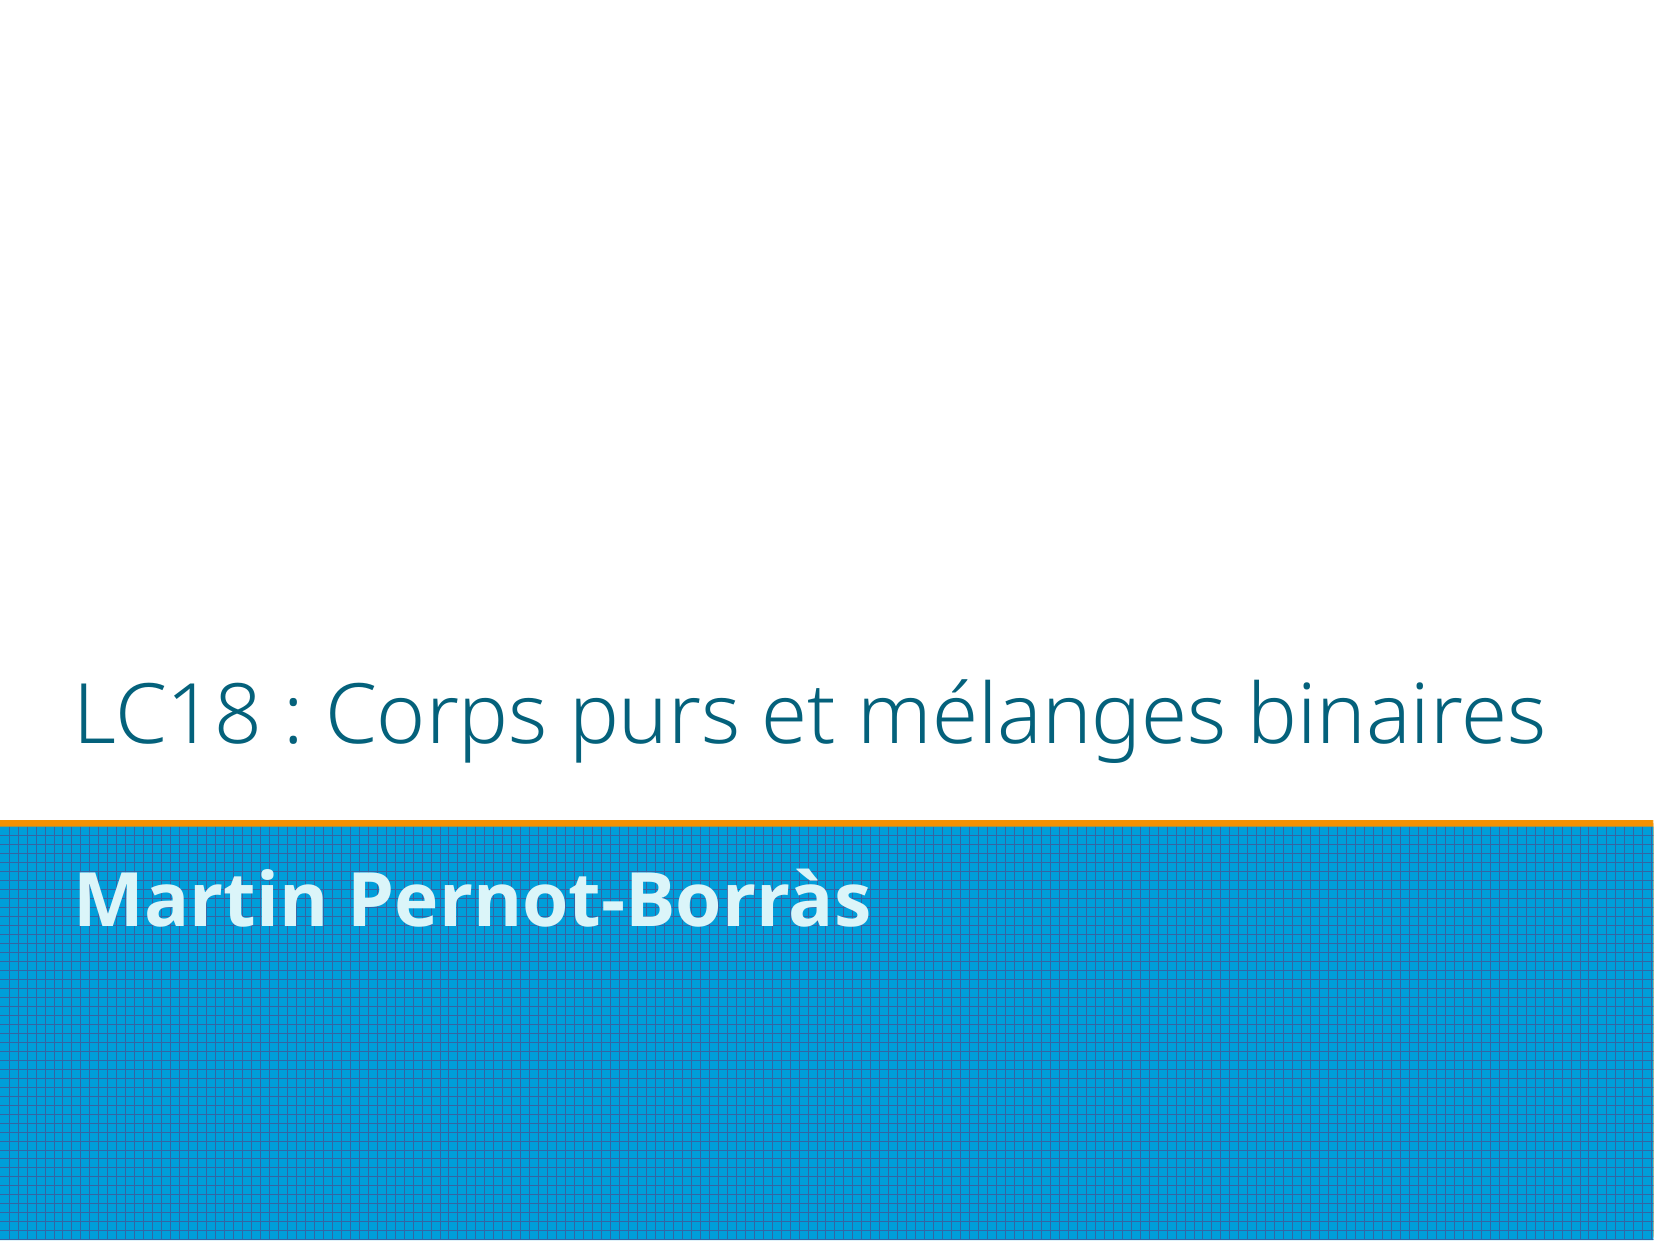

# LC18 : Corps purs et mélanges binaires
Martin Pernot-Borràs